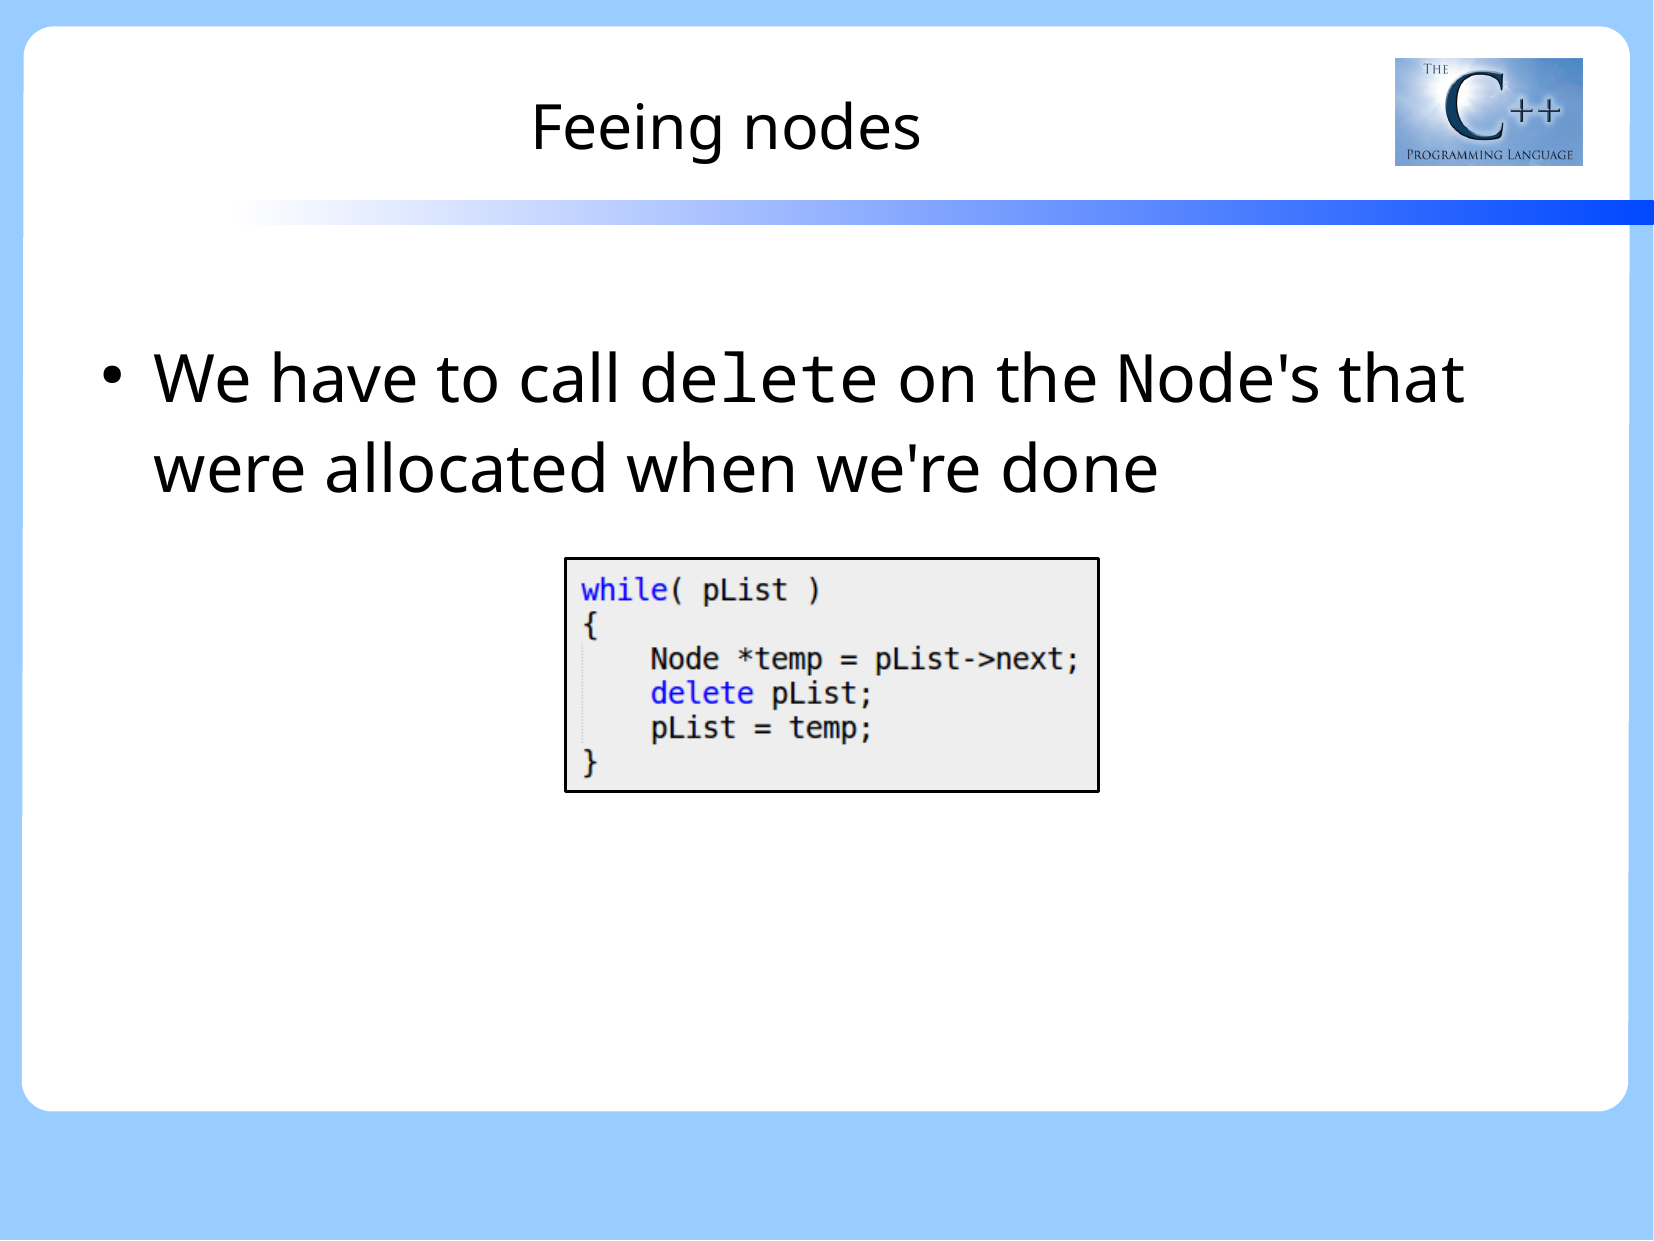

# Feeing nodes
We have to call delete on the Node's that were allocated when we're done